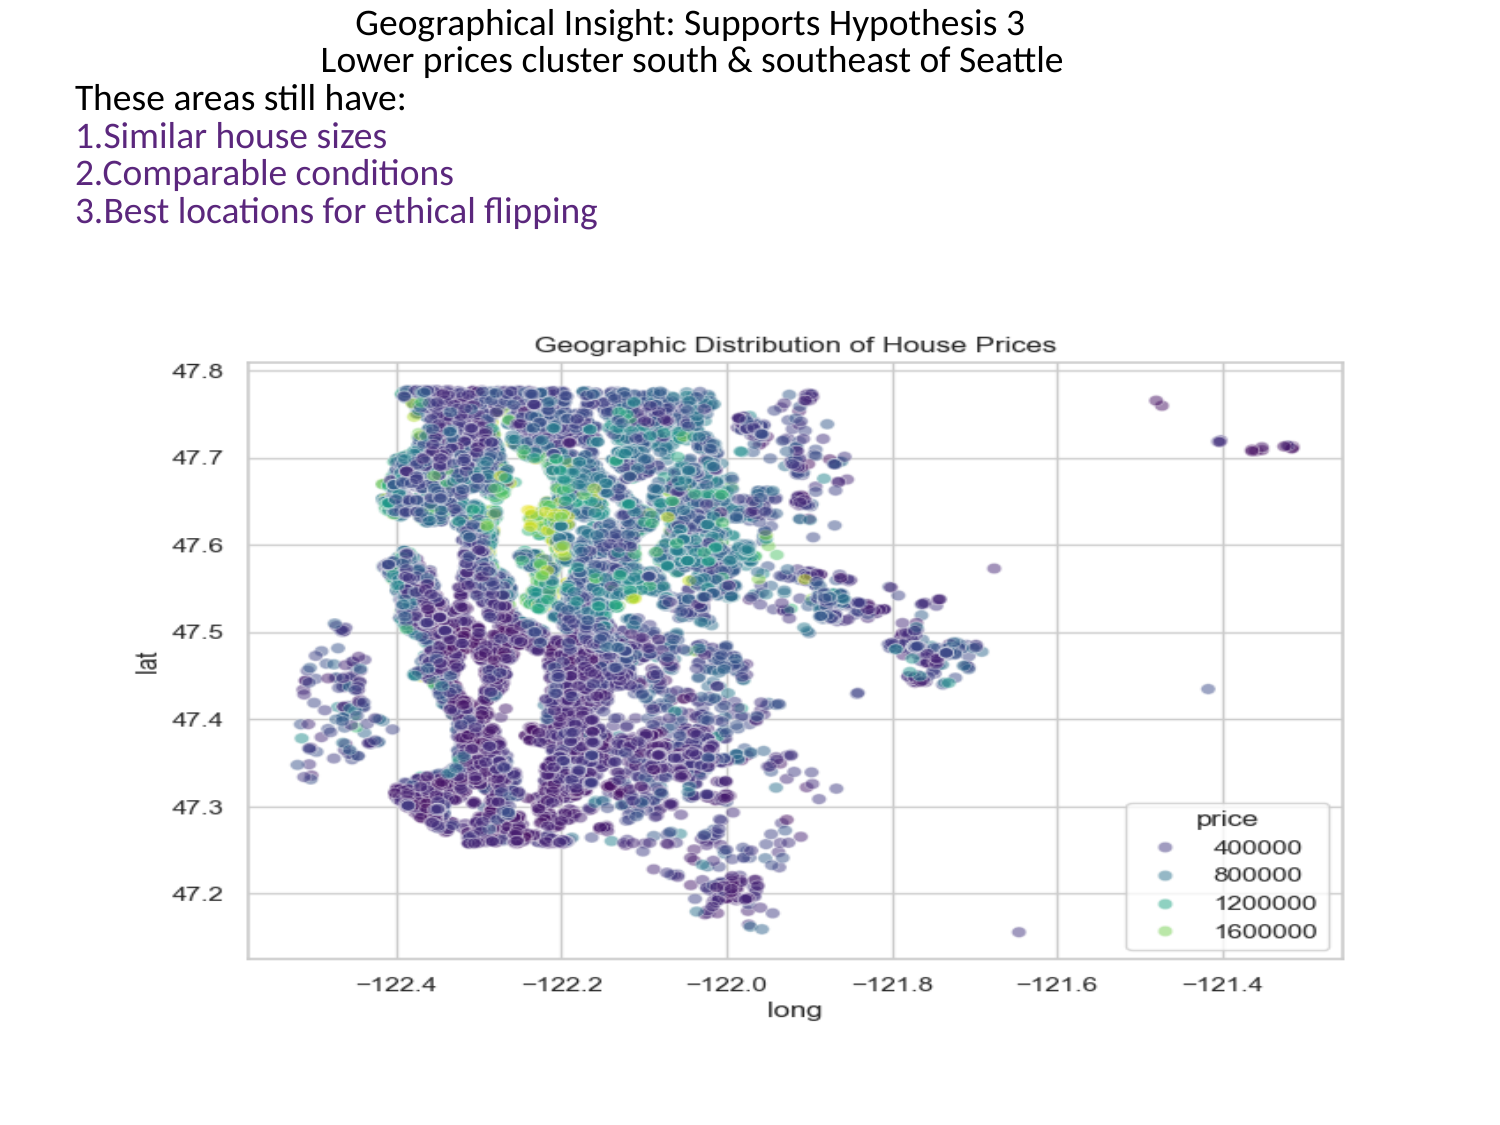

# Geographical Insight: Supports Hypothesis 3 Lower prices cluster south & southeast of Seattle These areas still have: 1.Similar house sizes 2.Comparable conditions 3.Best locations for ethical flipping